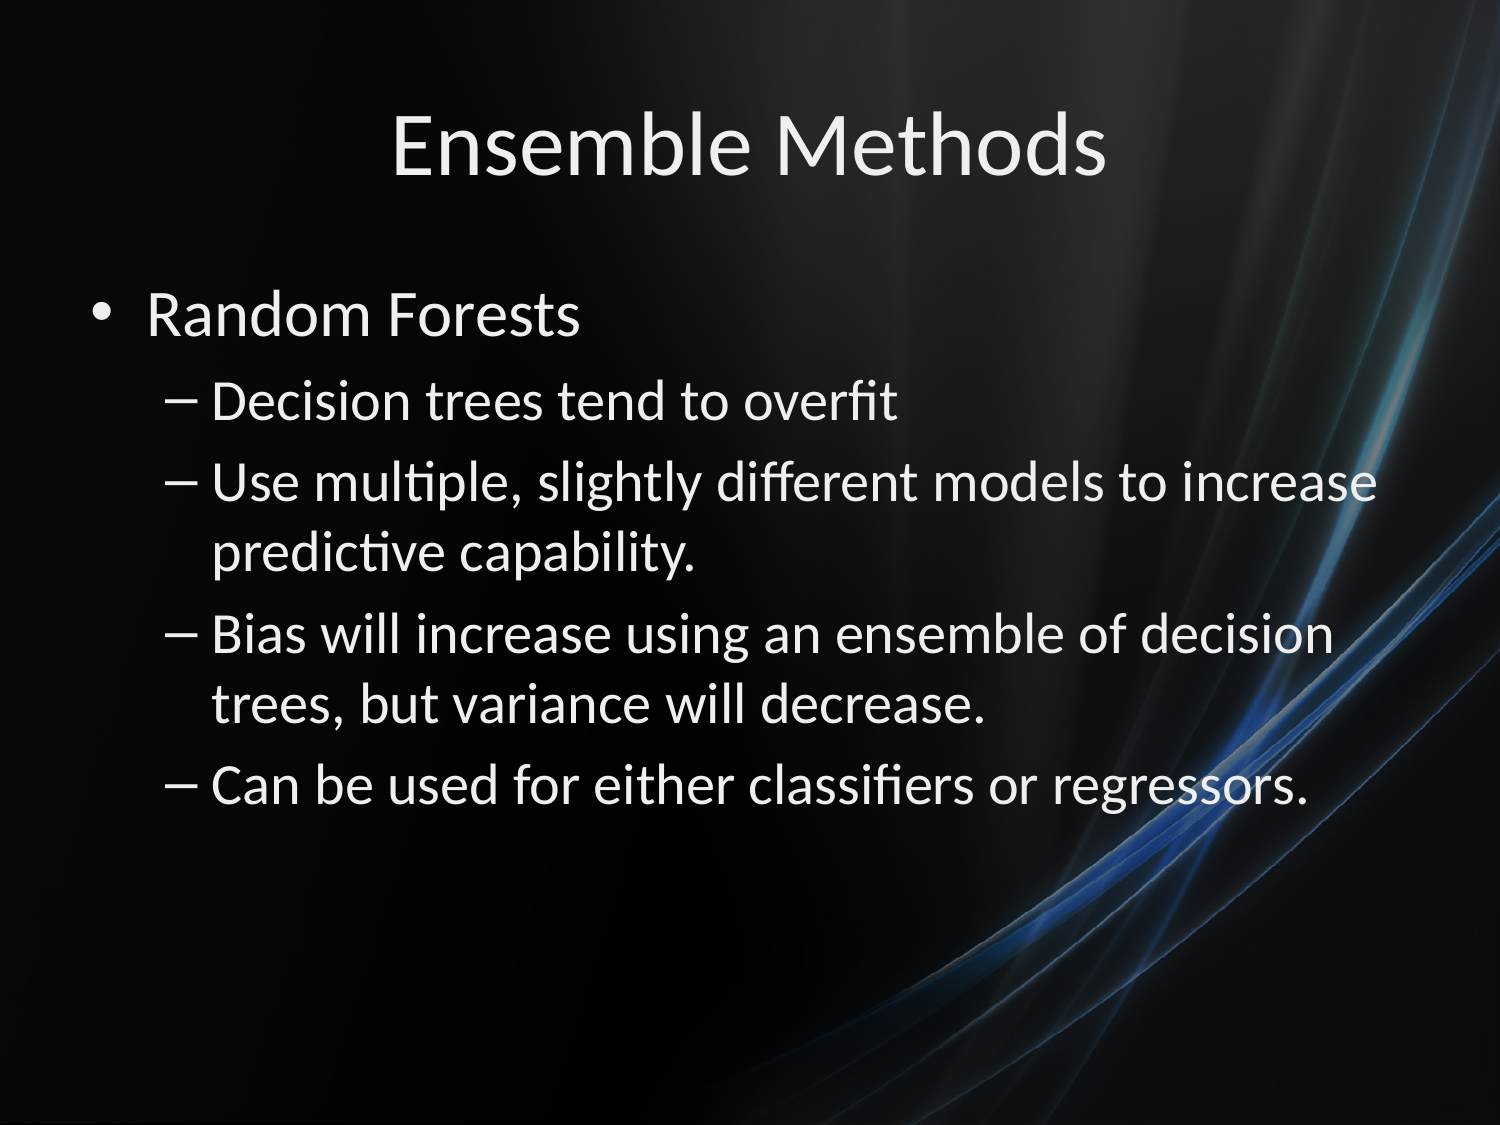

# Ensemble Methods
Random Forests
Decision trees tend to overfit
Use multiple, slightly different models to increase predictive capability.
Bias will increase using an ensemble of decision trees, but variance will decrease.
Can be used for either classifiers or regressors.